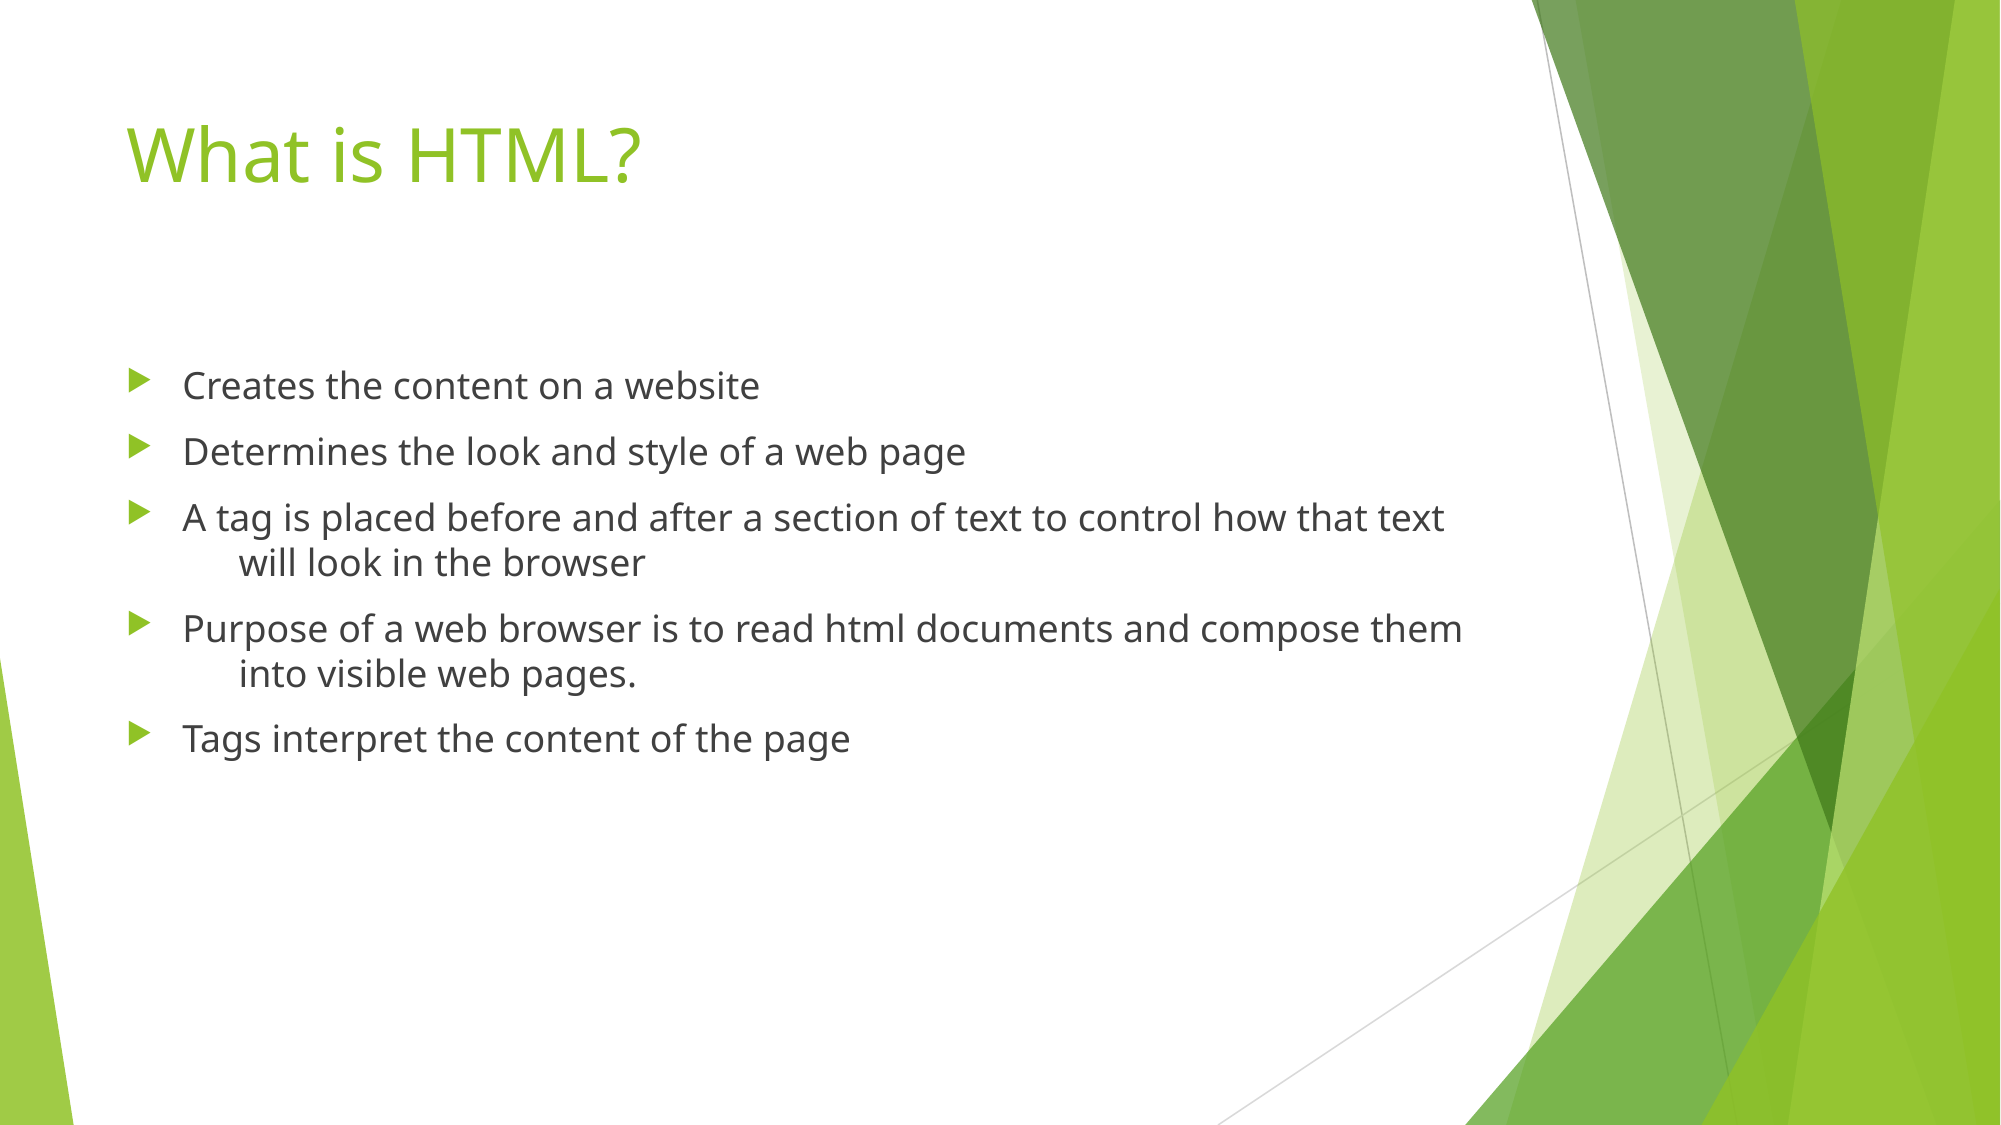

# What is HTML?
Creates the content on a website
Determines the look and style of a web page
A tag is placed before and after a section of text to control how that text will look in the browser
Purpose of a web browser is to read html documents and compose them into visible web pages.
Tags interpret the content of the page